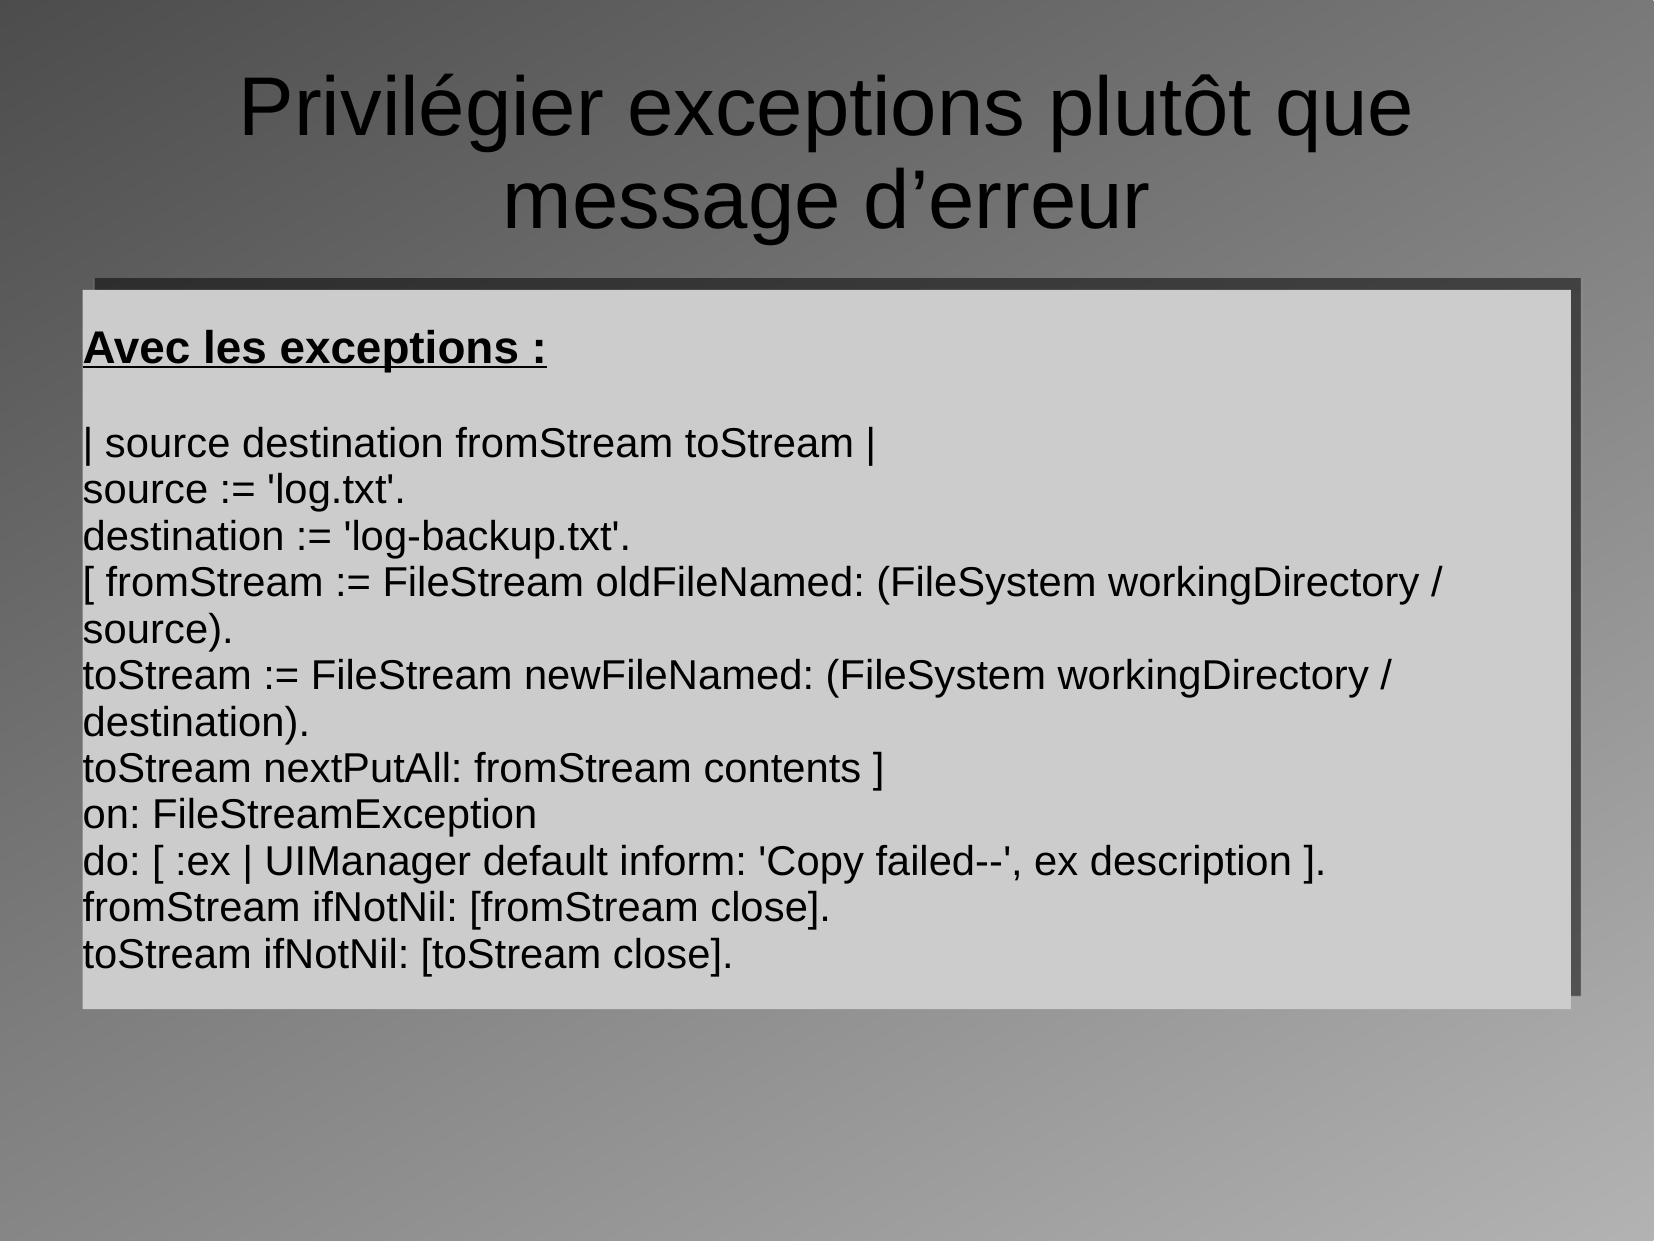

# Privilégier exceptions plutôt que message d’erreur
Avec les exceptions :
| source destination fromStream toStream |
source := 'log.txt'.
destination := 'log-backup.txt'.
[ fromStream := FileStream oldFileNamed: (FileSystem workingDirectory / source).
toStream := FileStream newFileNamed: (FileSystem workingDirectory / destination).
toStream nextPutAll: fromStream contents ]
on: FileStreamException
do: [ :ex | UIManager default inform: 'Copy failed--', ex description ].
fromStream ifNotNil: [fromStream close].
toStream ifNotNil: [toStream close].